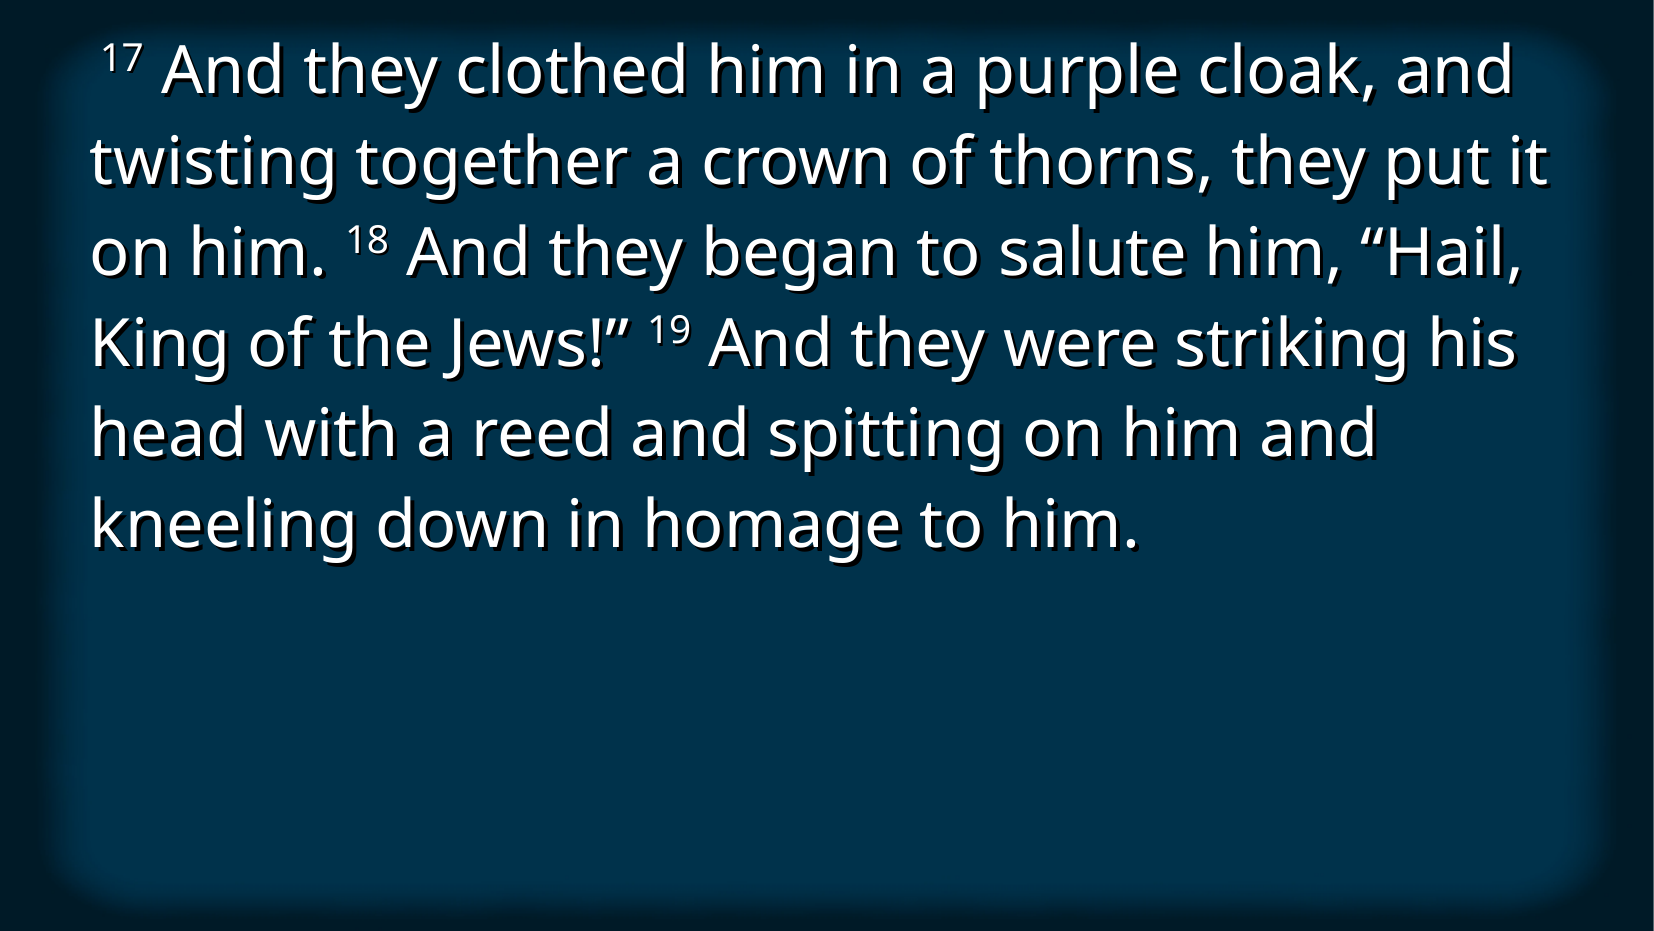

17 And they clothed him in a purple cloak, and twisting together a crown of thorns, they put it on him. 18 And they began to salute him, “Hail, King of the Jews!” 19 And they were striking his head with a reed and spitting on him and kneeling down in homage to him.